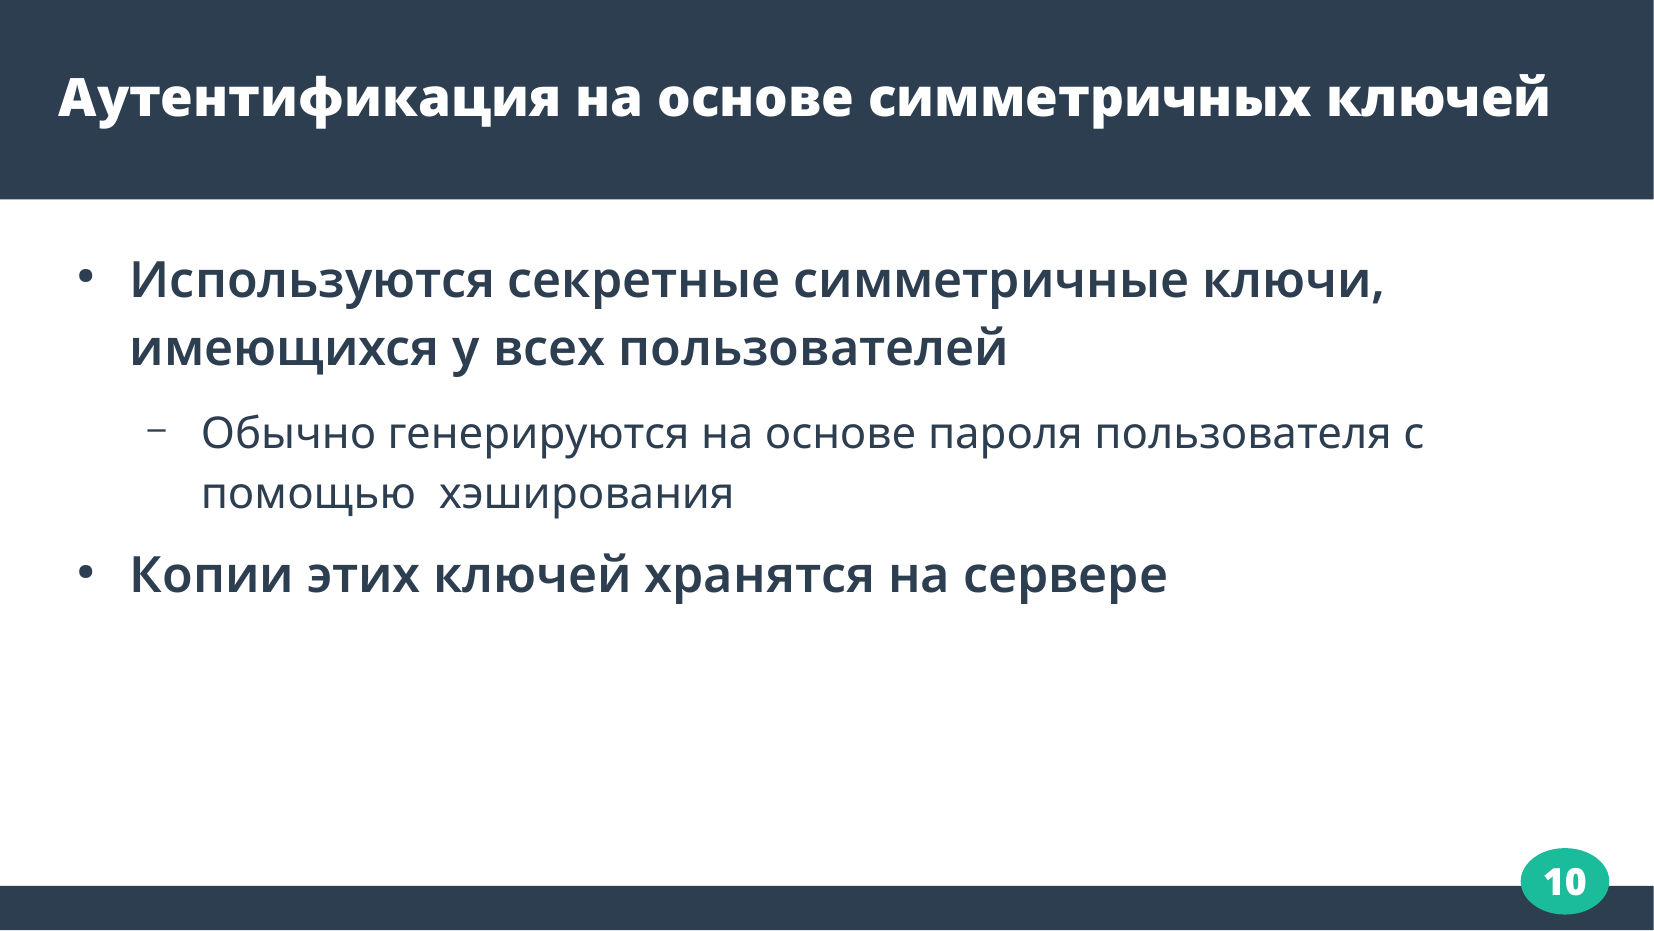

# Аутентификация на основе симметричных ключей
Используются секретные симметричные ключи, имеющихся у всех пользователей
Обычно генерируются на основе пароля пользователя с помощью хэширования
Копии этих ключей хранятся на сервере
10